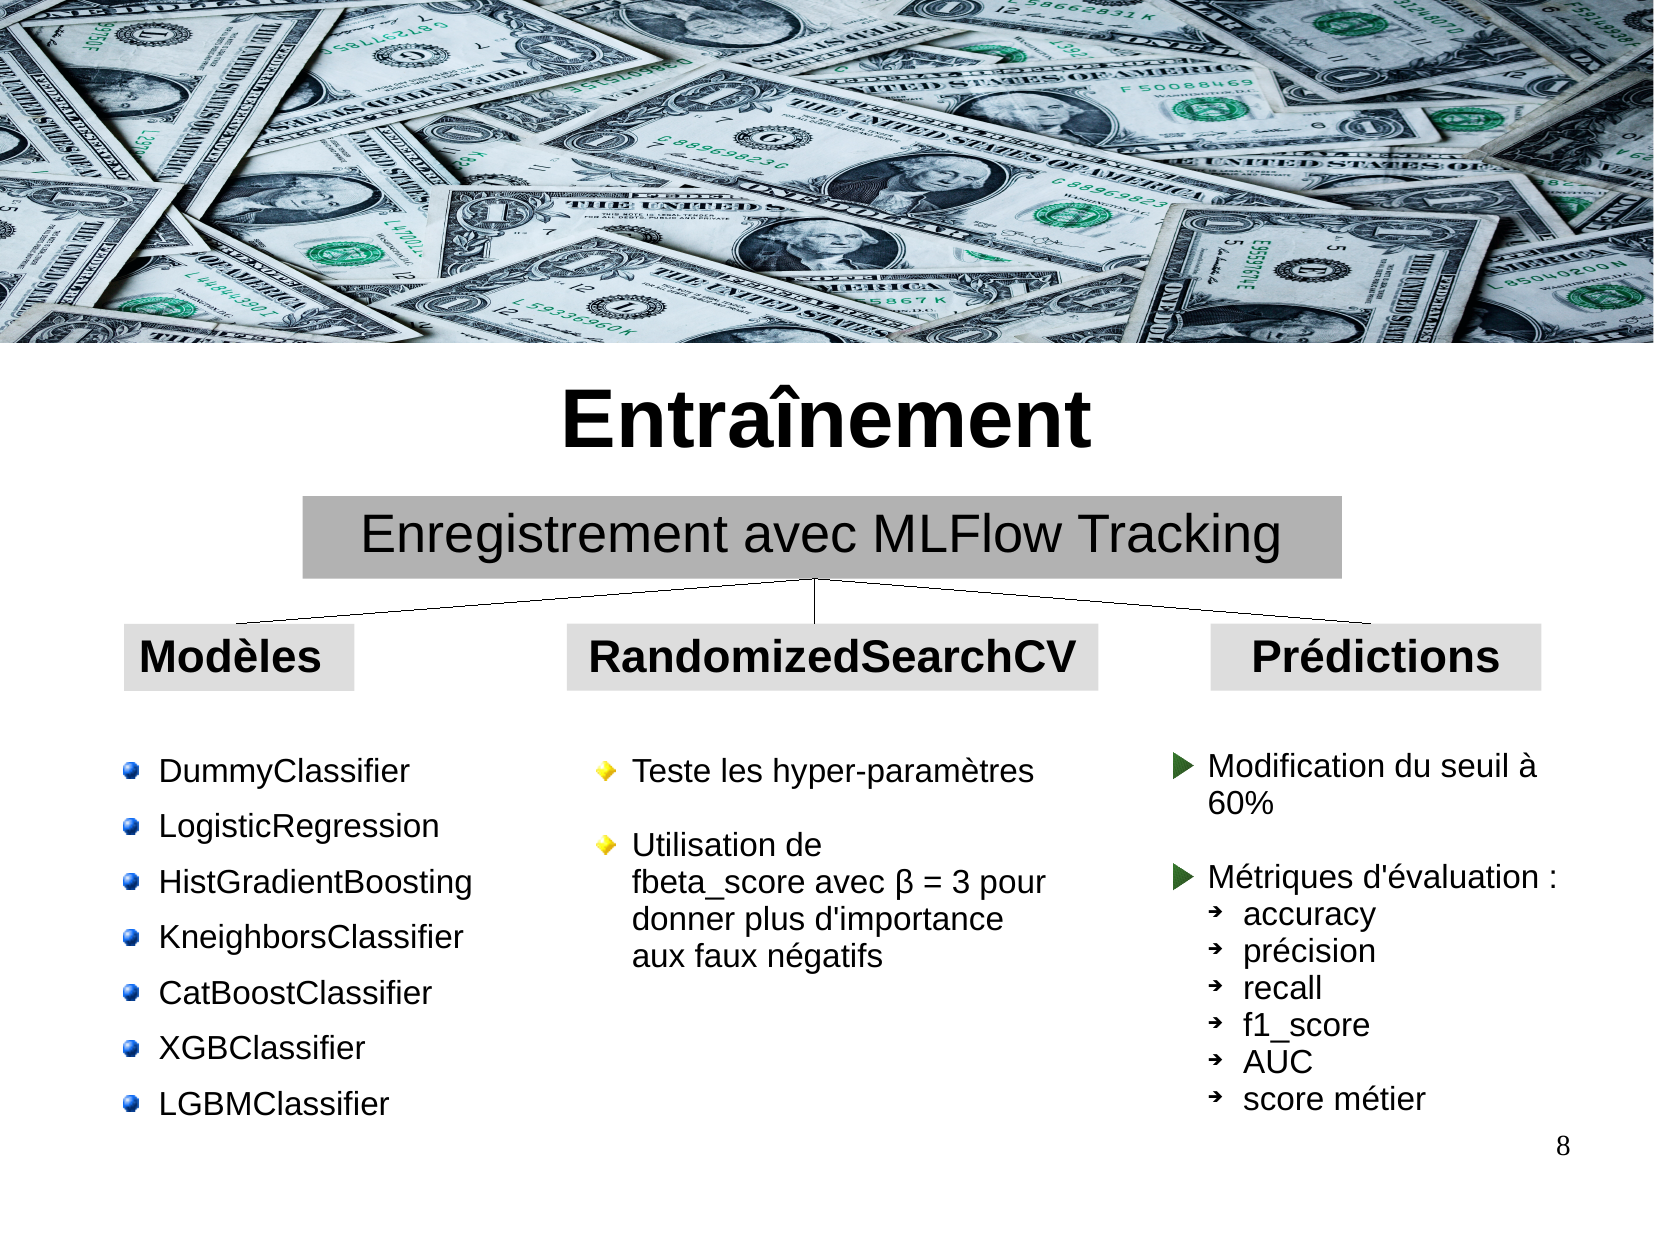

Entraînement
Enregistrement avec MLFlow Tracking
RandomizedSearchCV
Prédictions
Modèles
DummyClassifier
LogisticRegression
HistGradientBoosting
KneighborsClassifier
CatBoostClassifier
XGBClassifier
LGBMClassifier
Modification du seuil à 60%
Métriques d'évaluation :
accuracy
précision
recall
f1_score
AUC
score métier
Teste les hyper-paramètres
Utilisation de fbeta_score avec β = 3 pour donner plus d'importance aux faux négatifs
8